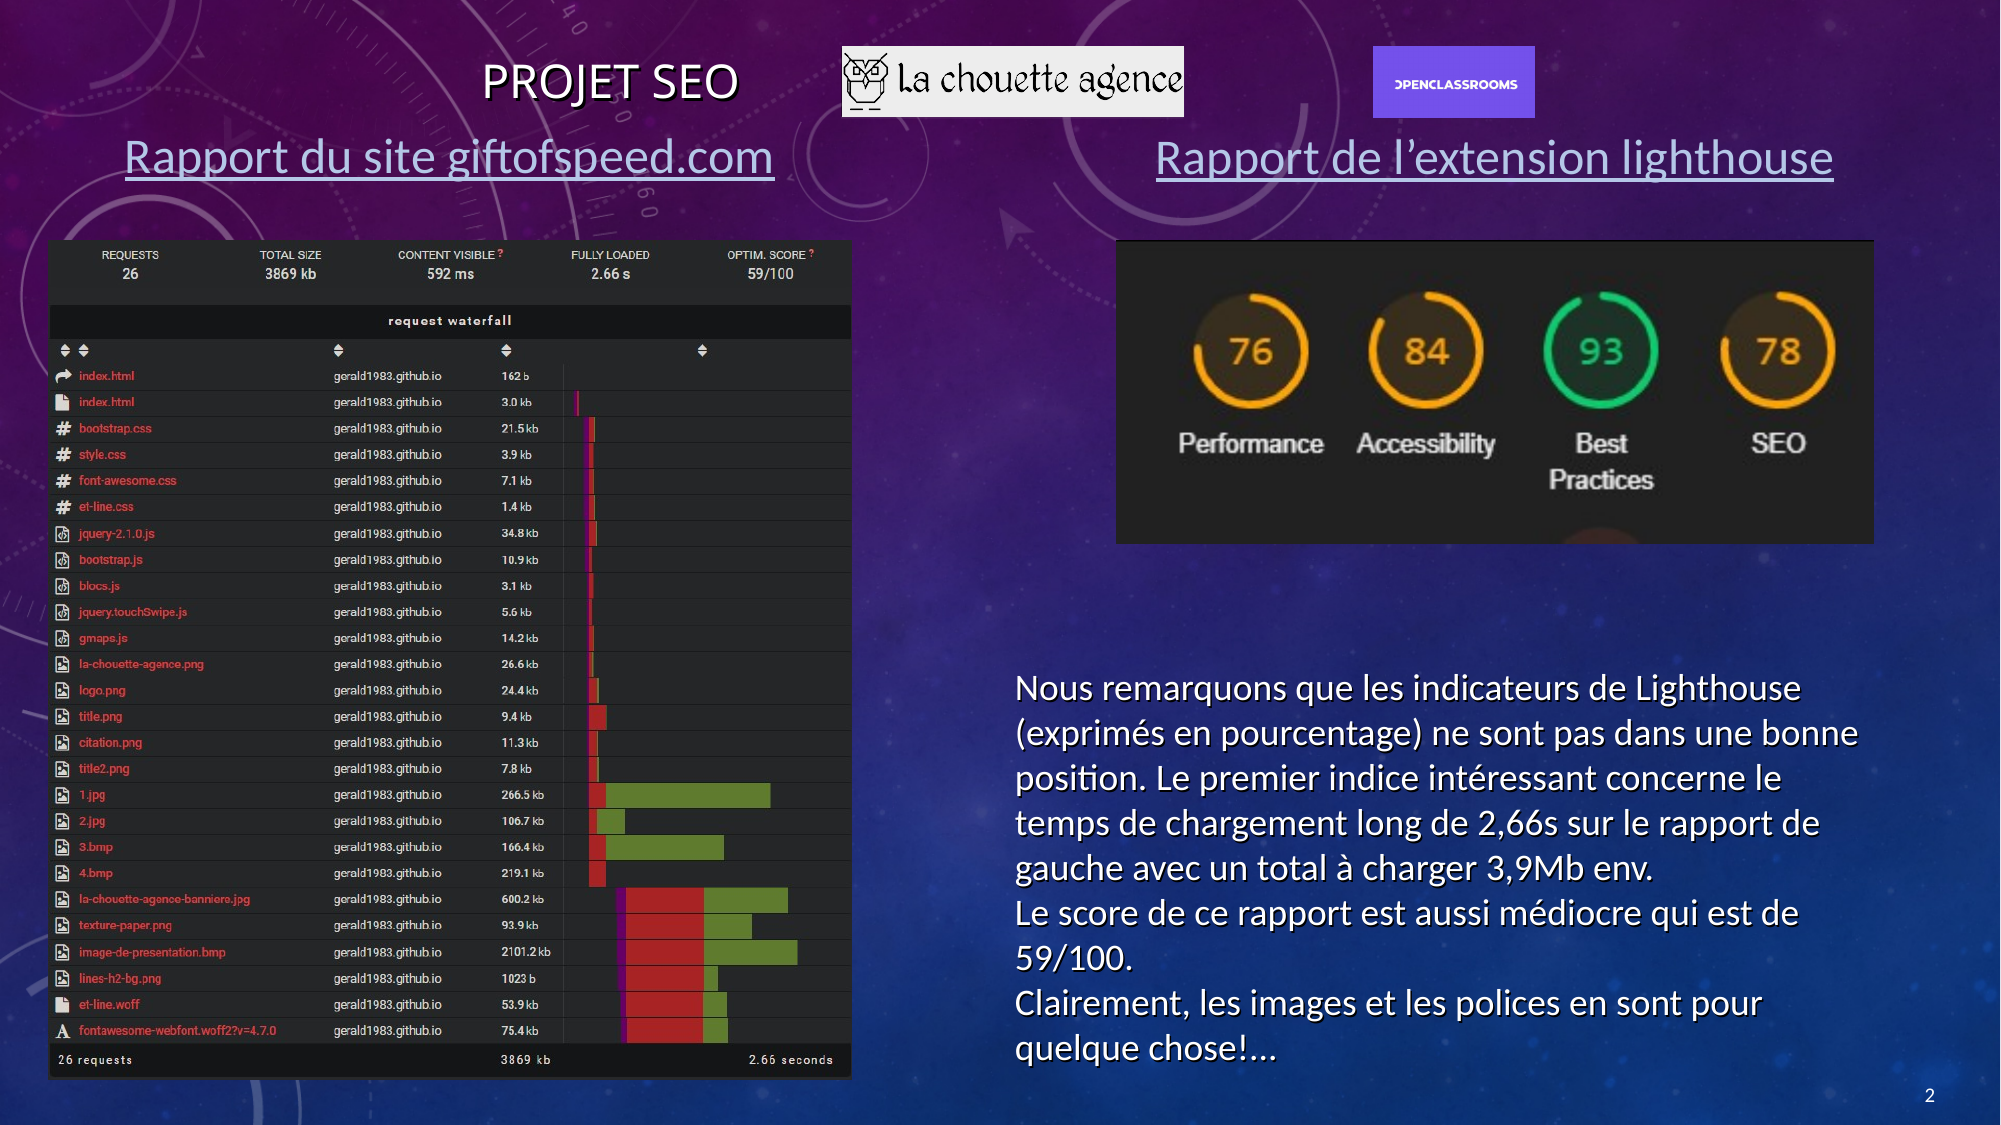

# Projet SEO					 avec
Rapport du site giftofspeed.com
Rapport de l’extension lighthouse
Nous remarquons que les indicateurs de Lighthouse (exprimés en pourcentage) ne sont pas dans une bonne position. Le premier indice intéressant concerne le temps de chargement long de 2,66s sur le rapport de gauche avec un total à charger 3,9Mb env.
Le score de ce rapport est aussi médiocre qui est de 59/100.
Clairement, les images et les polices en sont pour quelque chose!...
2